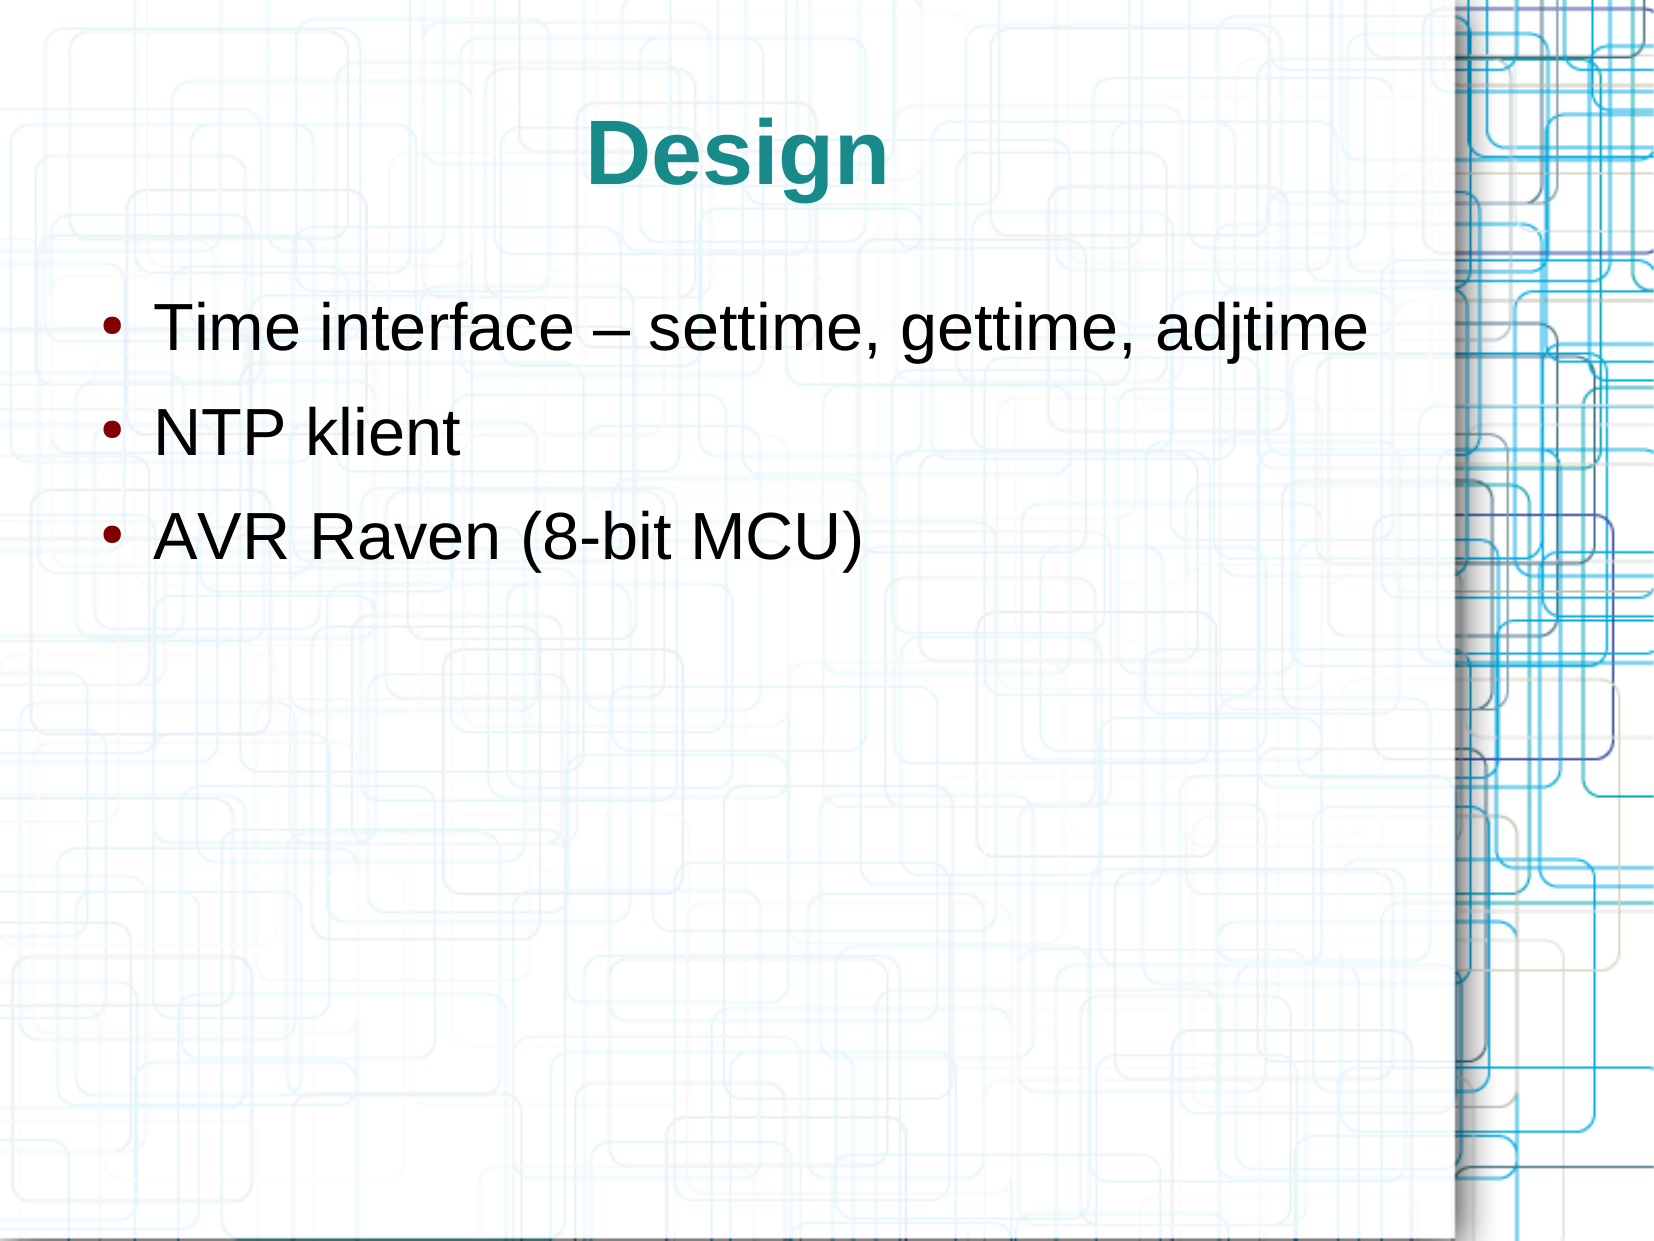

# Design
Time interface – settime, gettime, adjtime
NTP klient
AVR Raven (8-bit MCU)